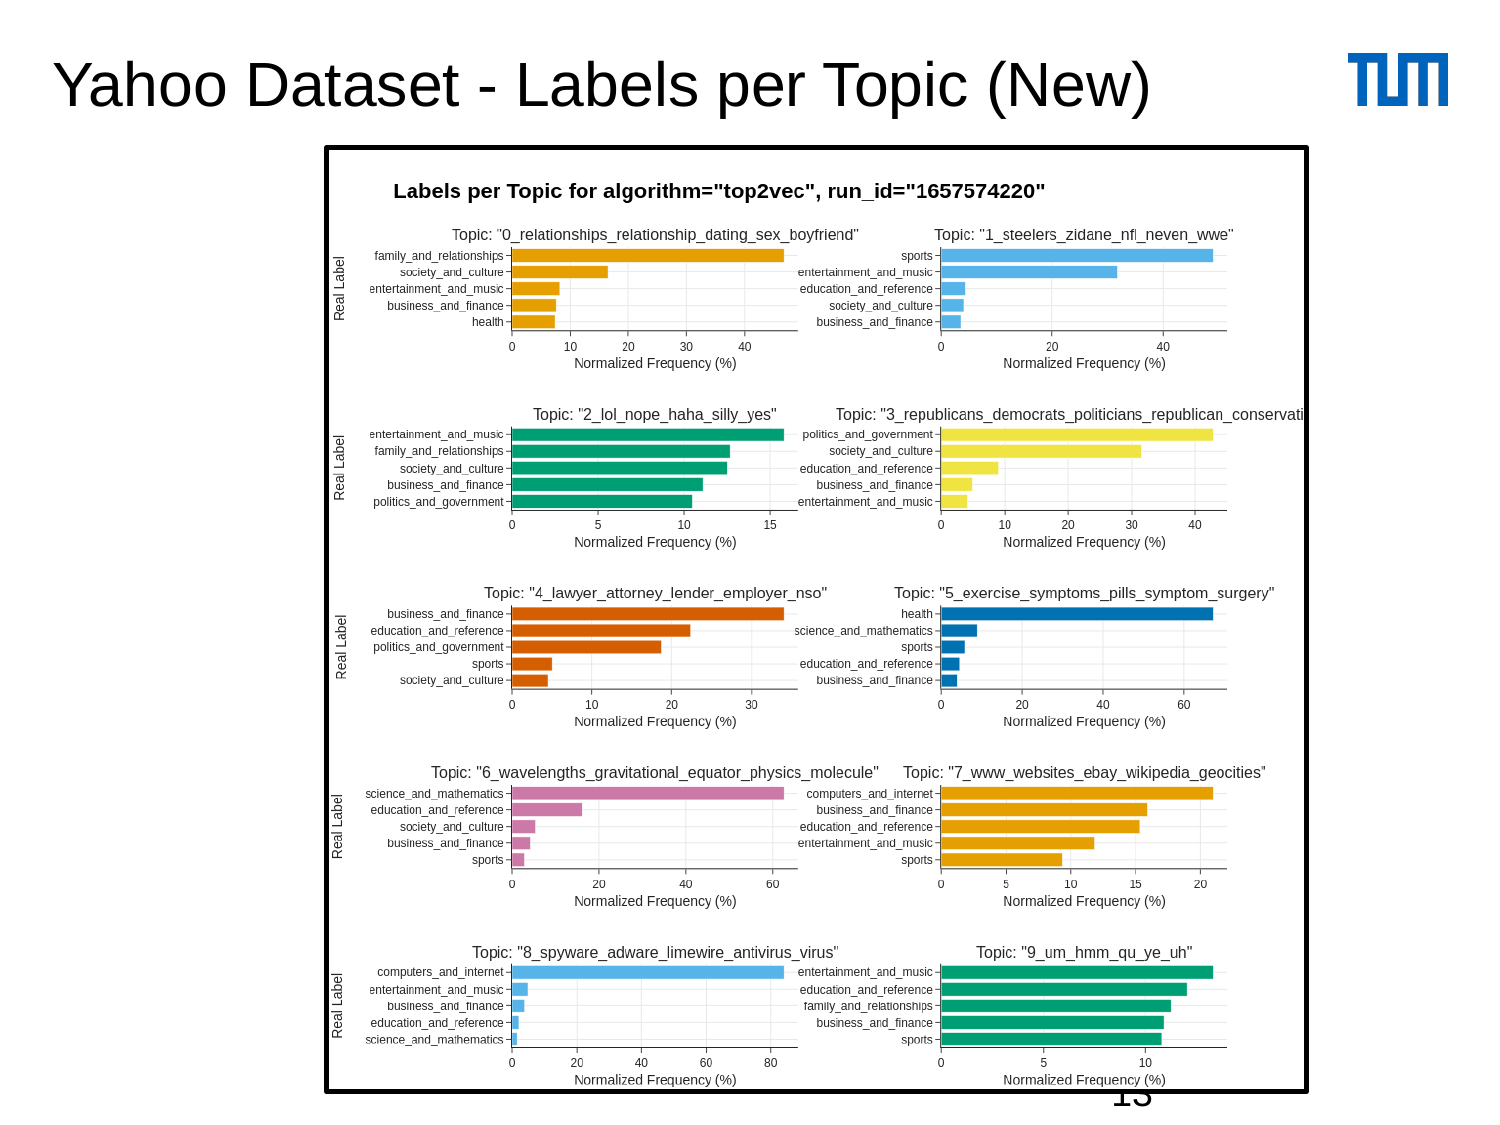

Yahoo Dataset - Labels per Topic (New)